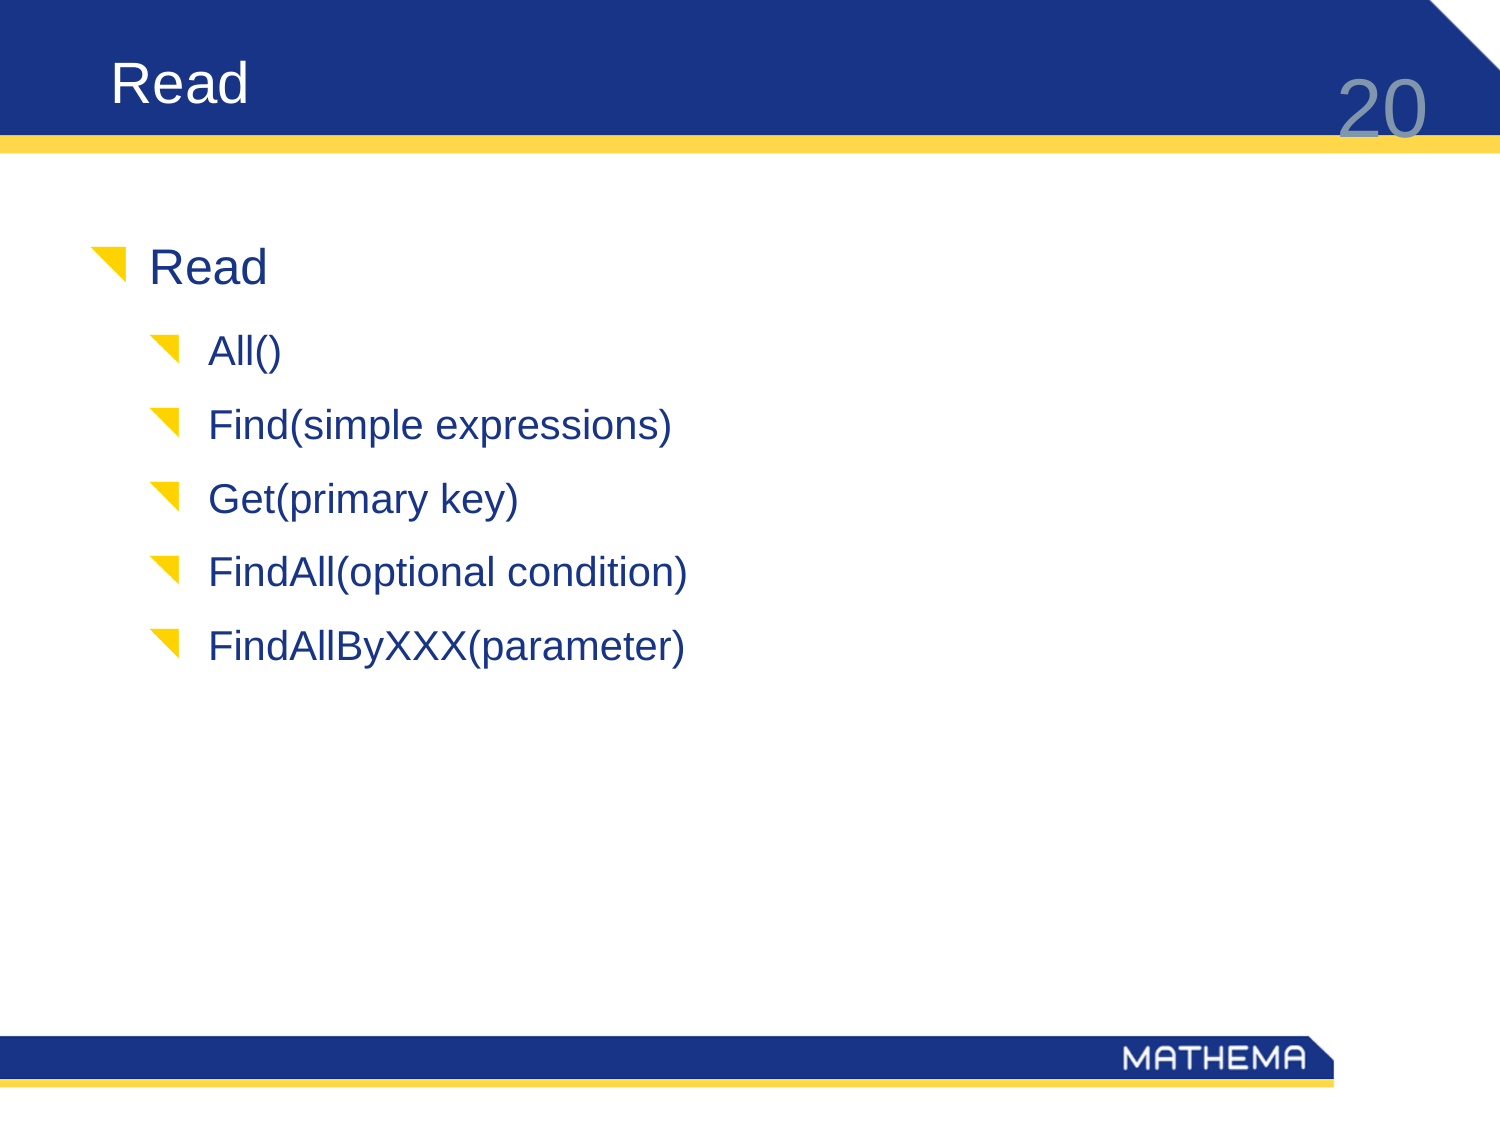

# Read
20
Read
All()
Find(simple expressions)
Get(primary key)
FindAll(optional condition)
FindAllByXXX(parameter)